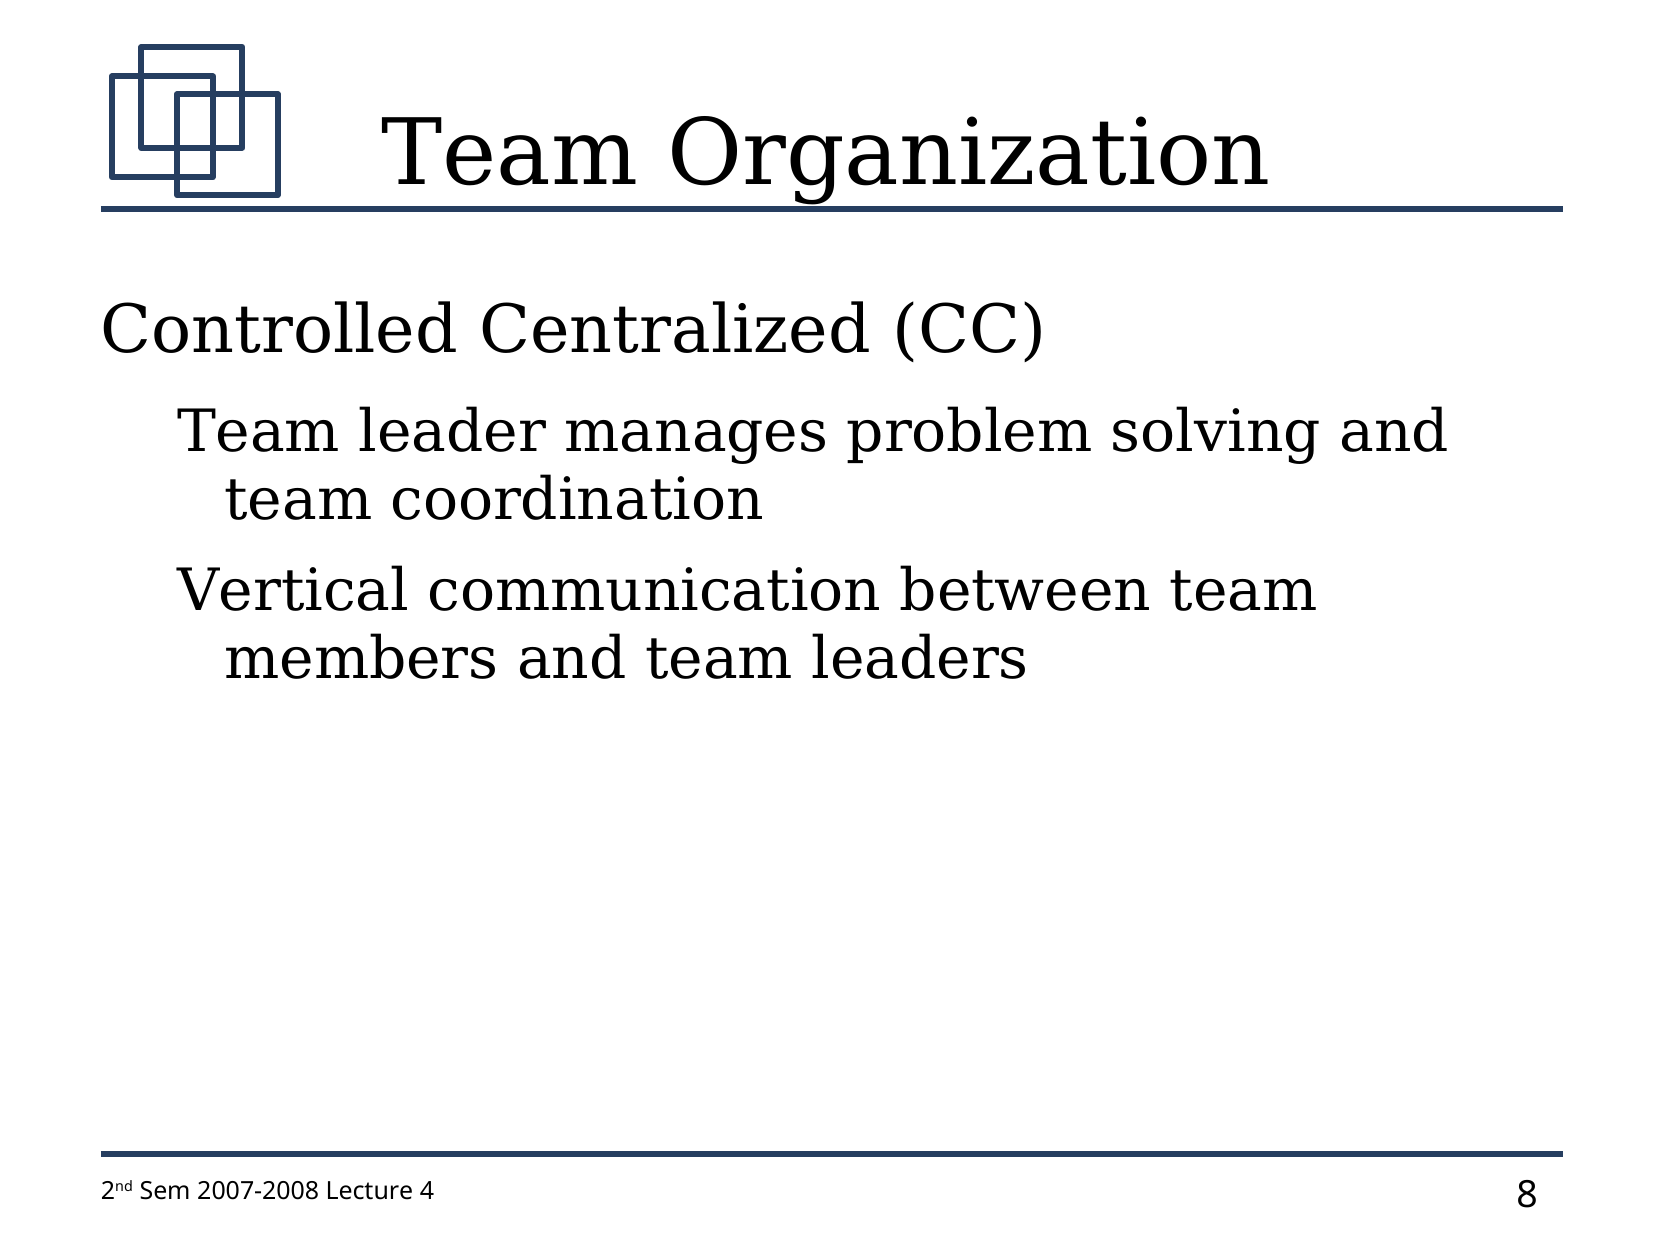

# Team Organization
Controlled Centralized (CC)
Team leader manages problem solving and team coordination
Vertical communication between team members and team leaders